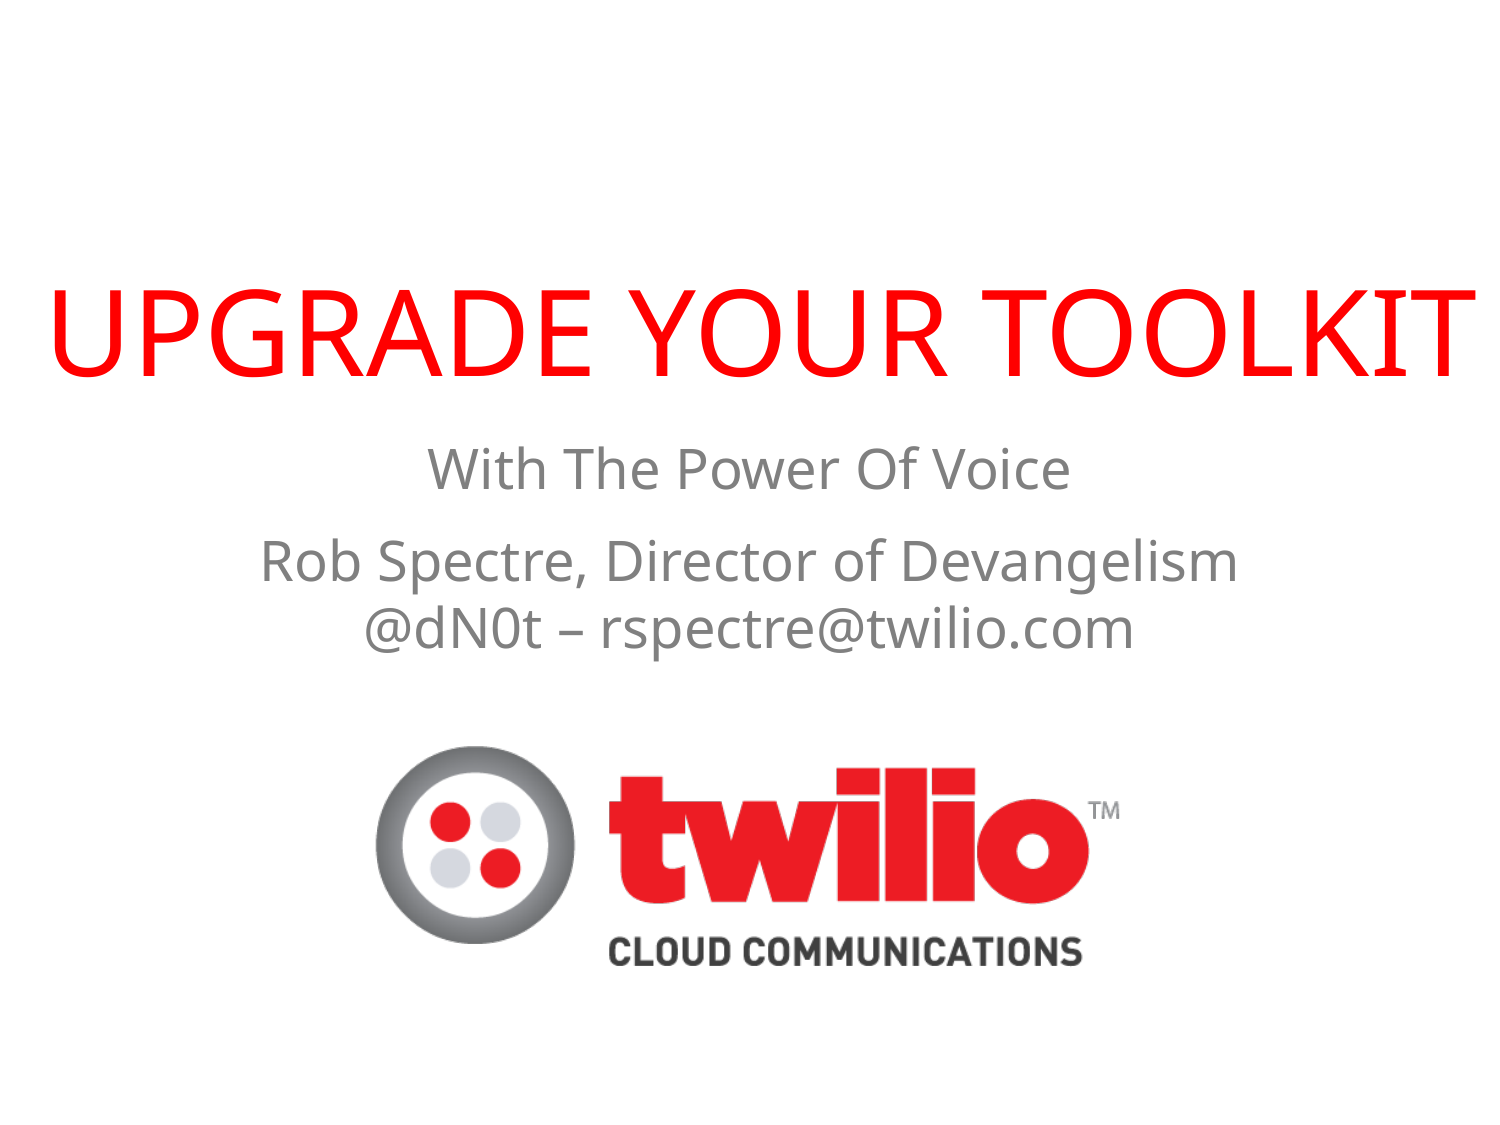

# UPGRADE YOUR TOOLKIT
With The Power Of Voice
Rob Spectre, Director of Devangelism
@dN0t – rspectre@twilio.com